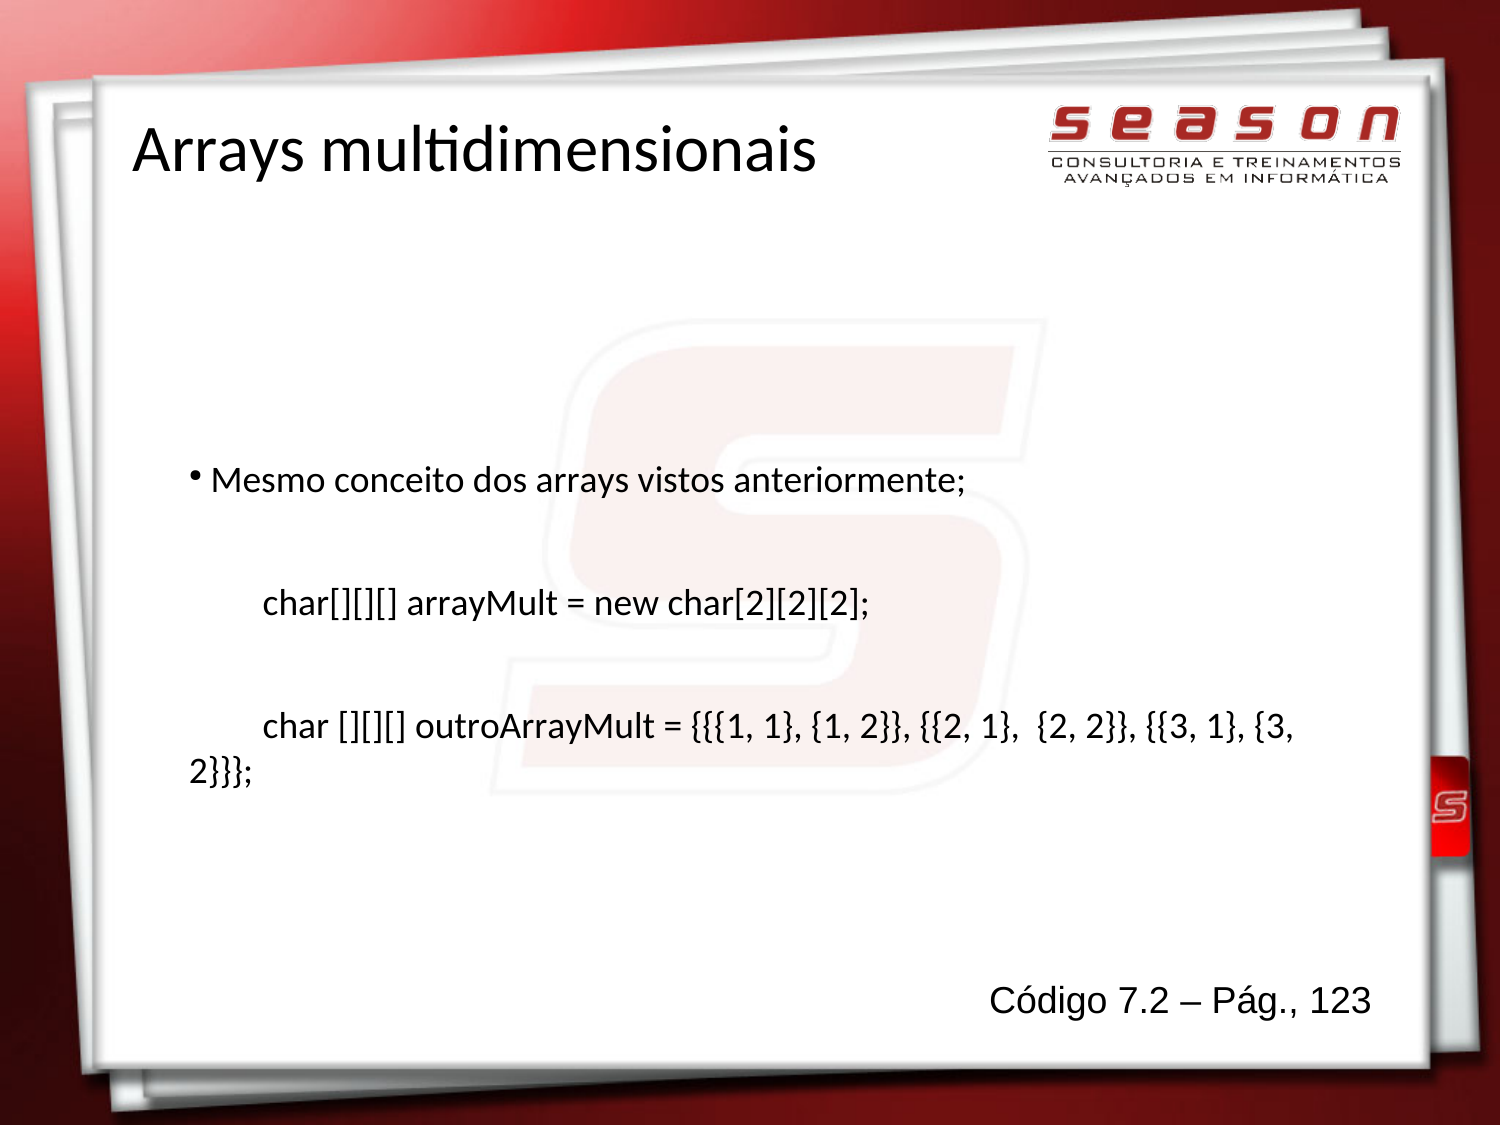

# Arrays multidimensionais
 Mesmo conceito dos arrays vistos anteriormente;
	char[][][] arrayMult = new char[2][2][2];
	char [][][] outroArrayMult = {{{1, 1}, {1, 2}}, {{2, 1}, {2, 2}}, {{3, 1}, {3, 2}}};
Código 7.2 – Pág., 123